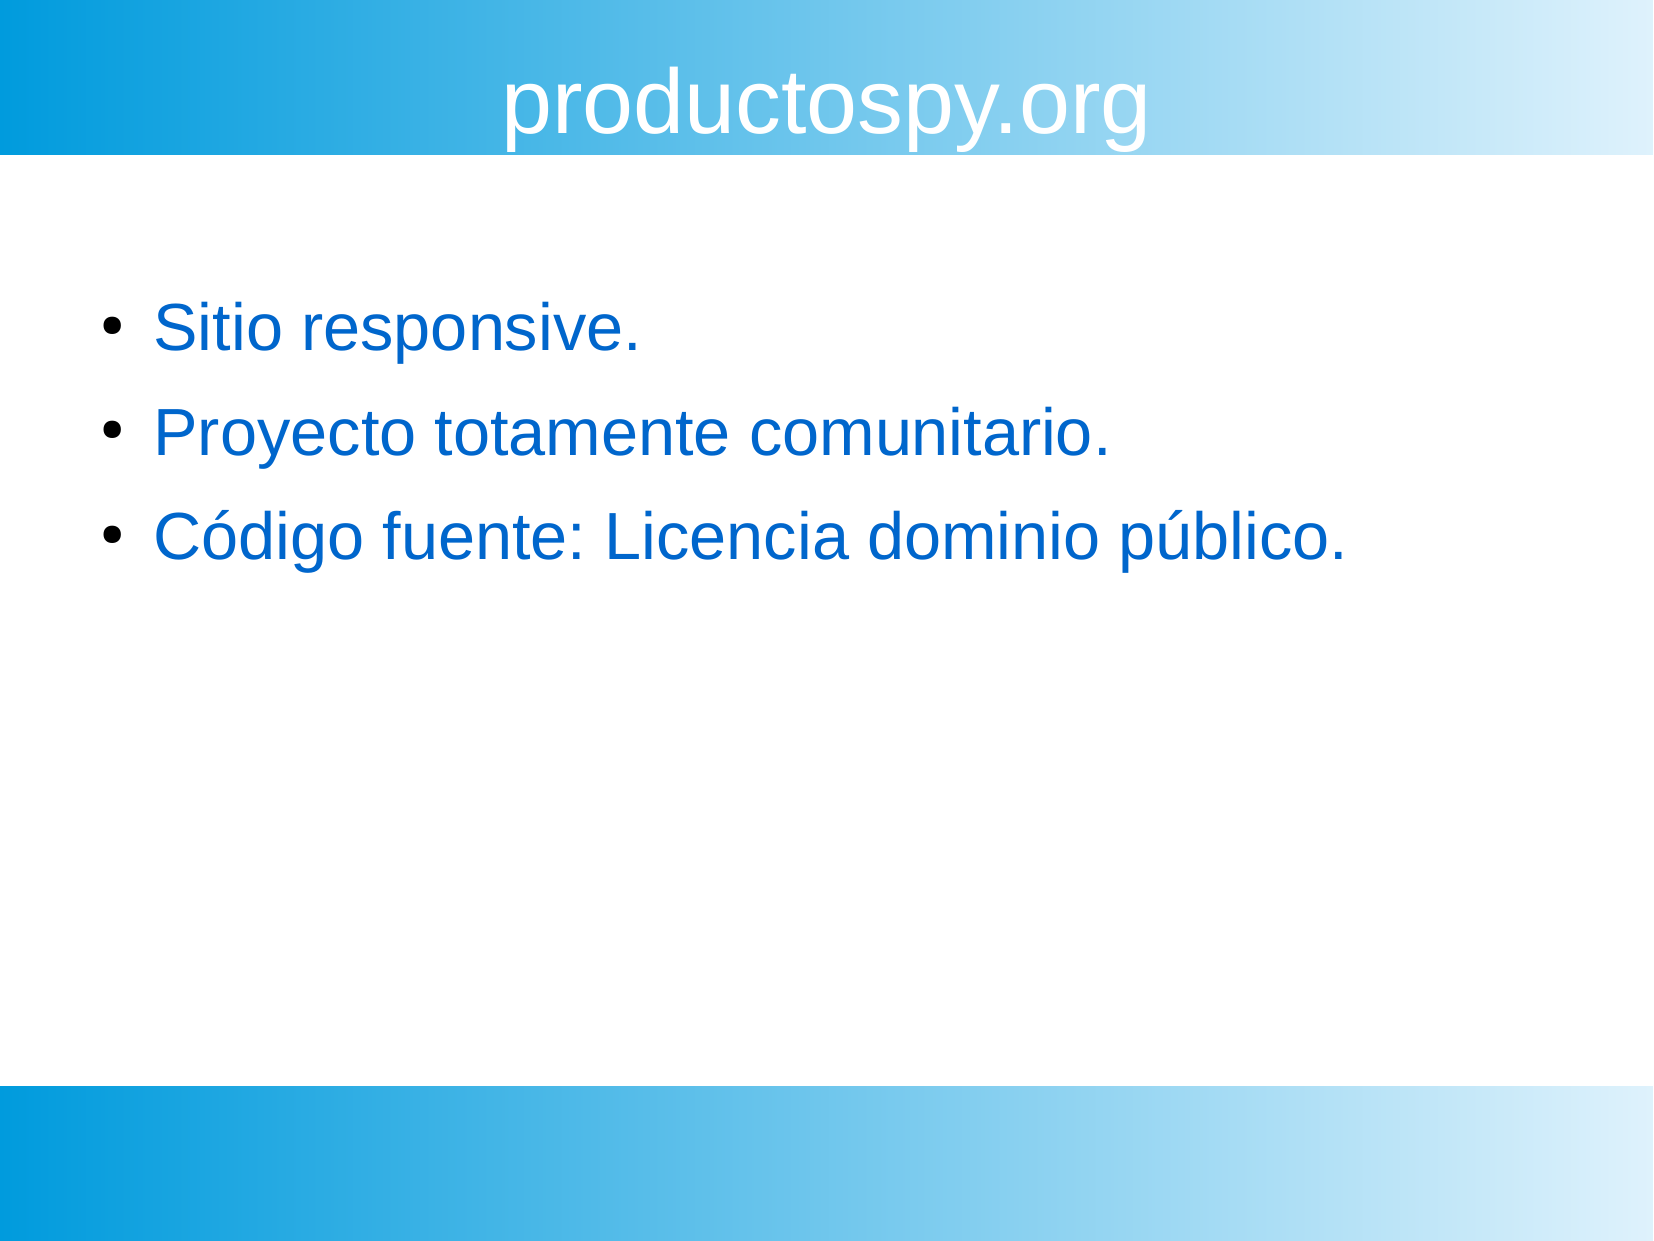

# productospy.org
Sitio responsive.
Proyecto totamente comunitario.
Código fuente: Licencia dominio público.